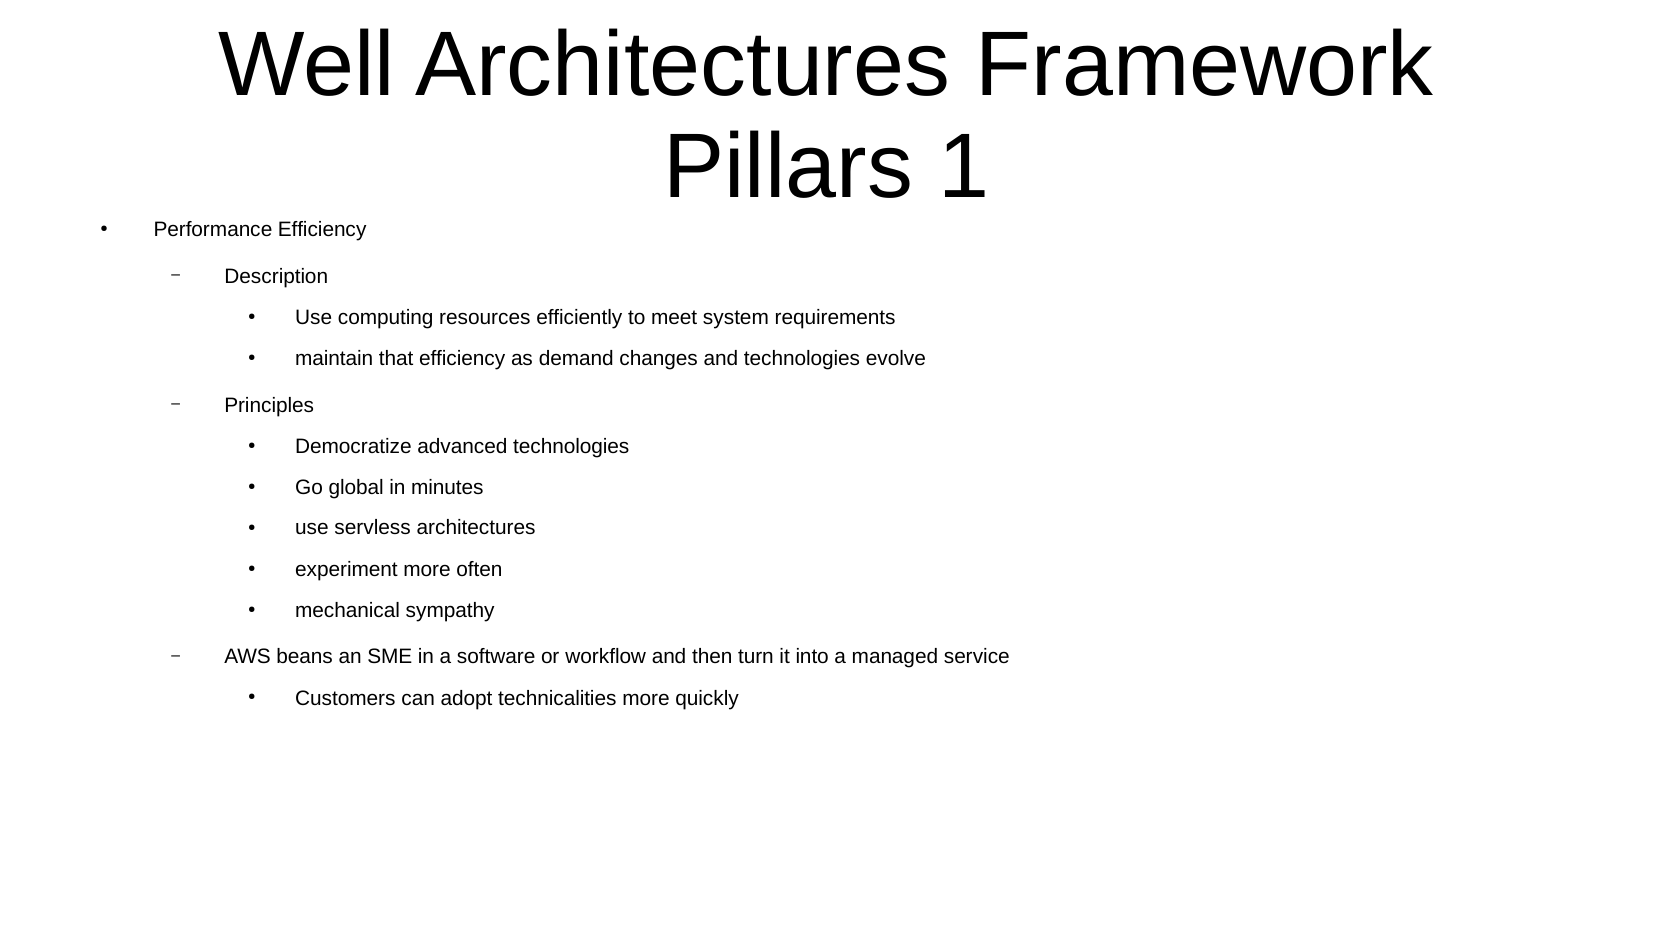

# Well Architectures Framework Pillars 1
Performance Efficiency
Description
Use computing resources efficiently to meet system requirements
maintain that efficiency as demand changes and technologies evolve
Principles
Democratize advanced technologies
Go global in minutes
use servless architectures
experiment more often
mechanical sympathy
AWS beans an SME in a software or workflow and then turn it into a managed service
Customers can adopt technicalities more quickly